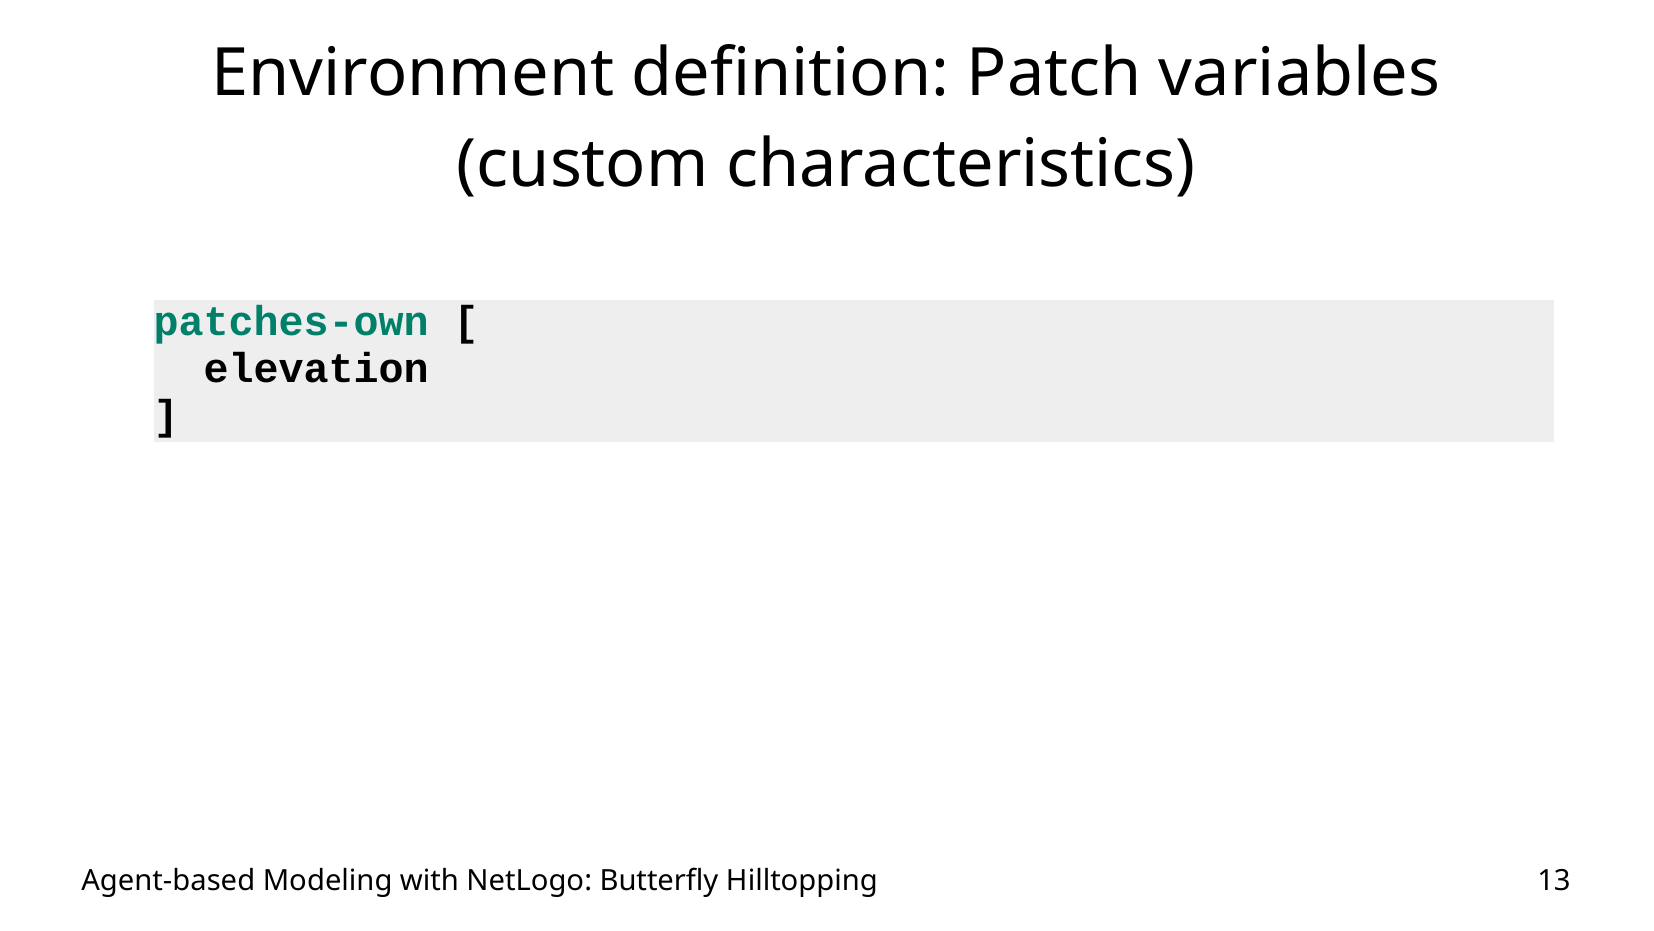

# Environment definition: Patch variables (custom characteristics)
patches-own [
 elevation
]
Agent-based Modeling with NetLogo: Butterfly Hilltopping
13